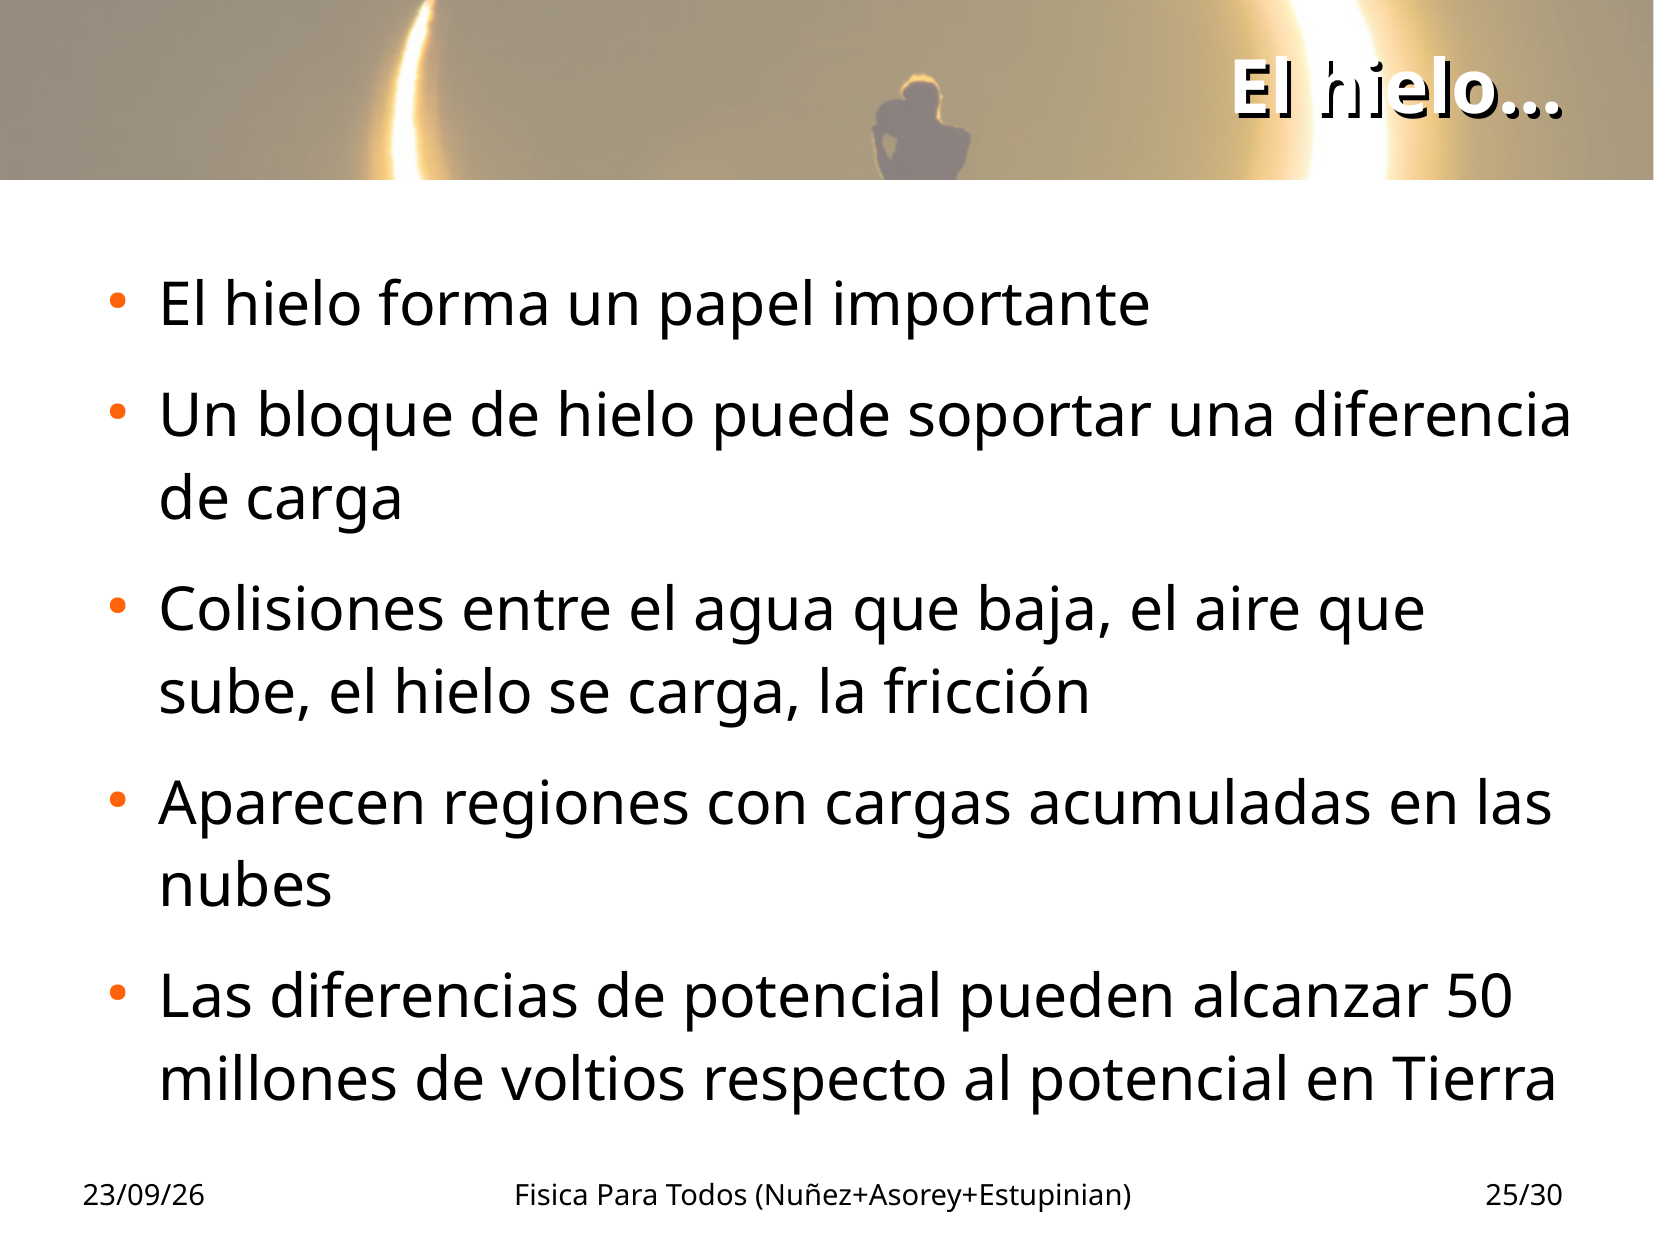

# El hielo...
El hielo forma un papel importante
Un bloque de hielo puede soportar una diferencia de carga
Colisiones entre el agua que baja, el aire que sube, el hielo se carga, la fricción
Aparecen regiones con cargas acumuladas en las nubes
Las diferencias de potencial pueden alcanzar 50 millones de voltios respecto al potencial en Tierra
Fisica Para Todos (Nuñez+Asorey+Estupinian)
25